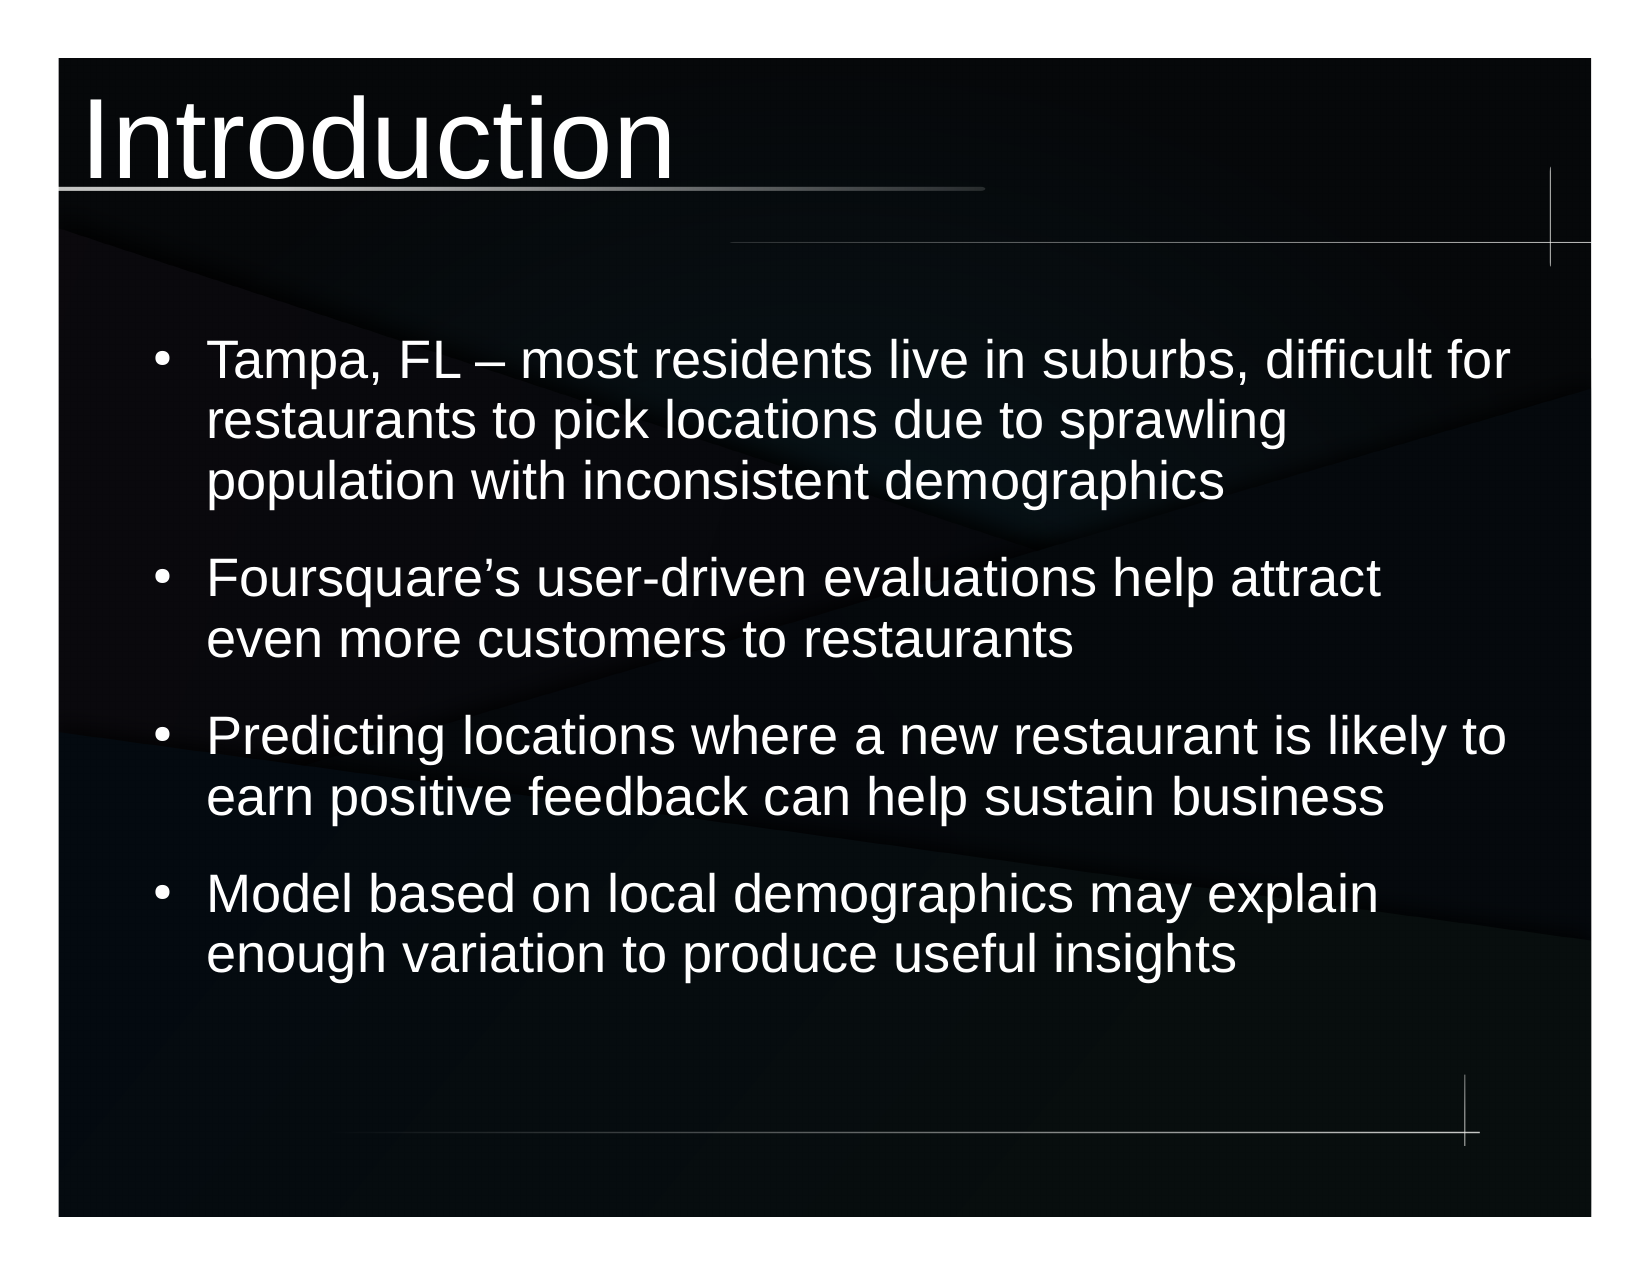

# Introduction
Tampa, FL – most residents live in suburbs, difficult for restaurants to pick locations due to sprawling population with inconsistent demographics
Foursquare’s user-driven evaluations help attract even more customers to restaurants
Predicting locations where a new restaurant is likely to earn positive feedback can help sustain business
Model based on local demographics may explain enough variation to produce useful insights